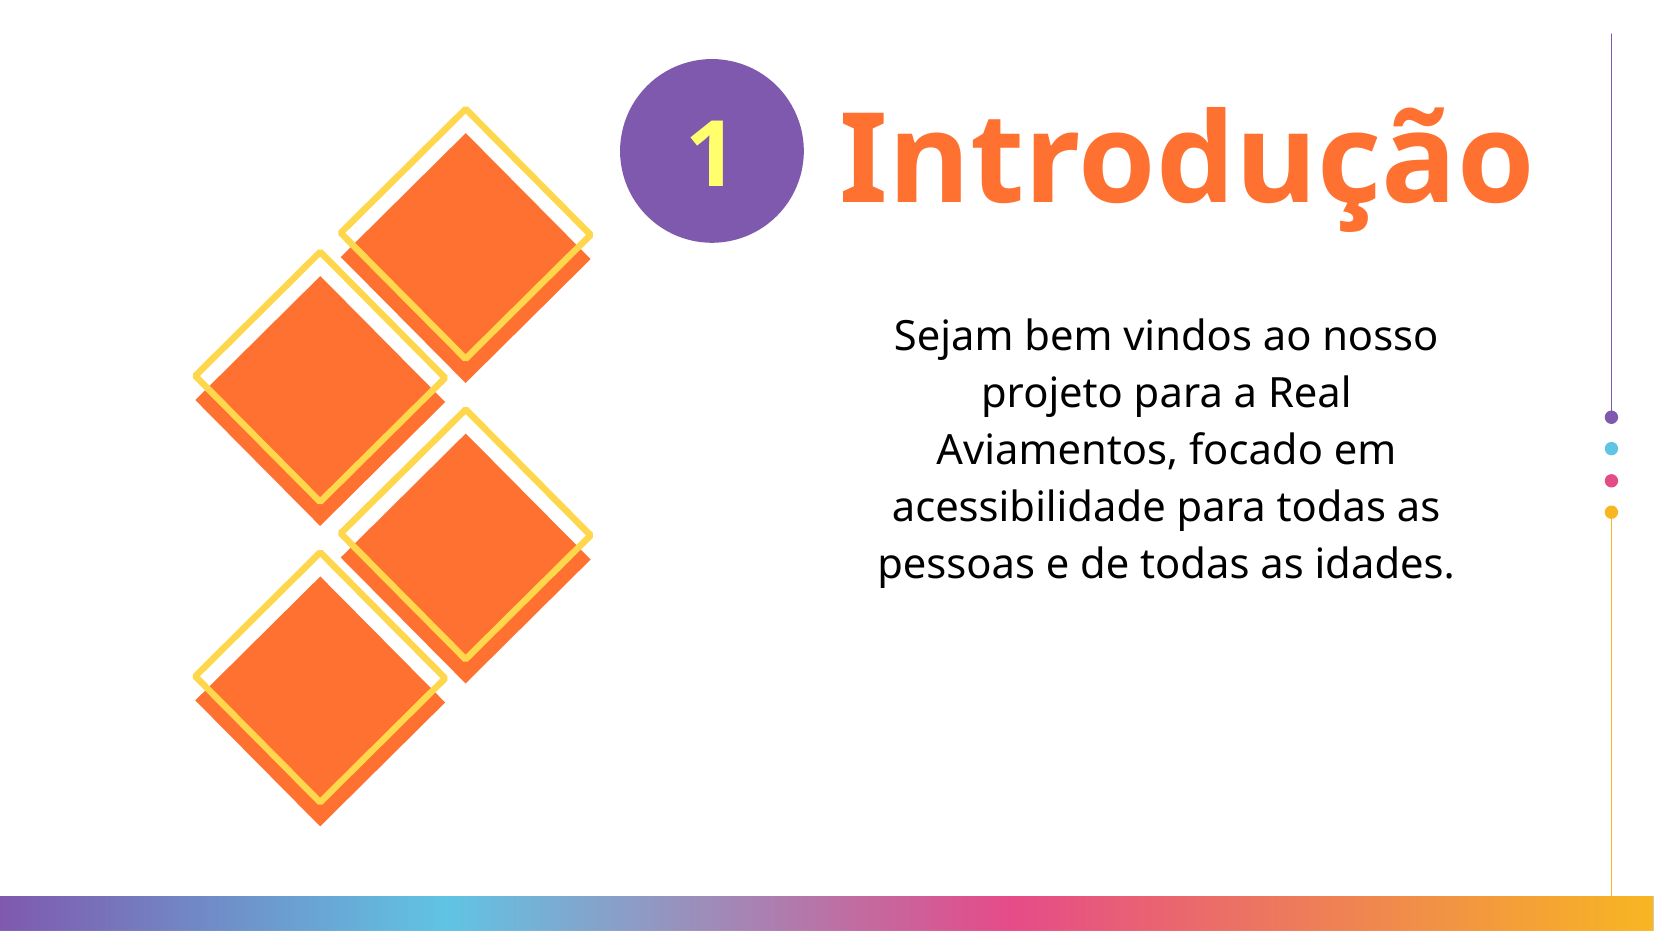

# Introdução
1
Sejam bem vindos ao nosso projeto para a Real Aviamentos, focado em acessibilidade para todas as pessoas e de todas as idades.